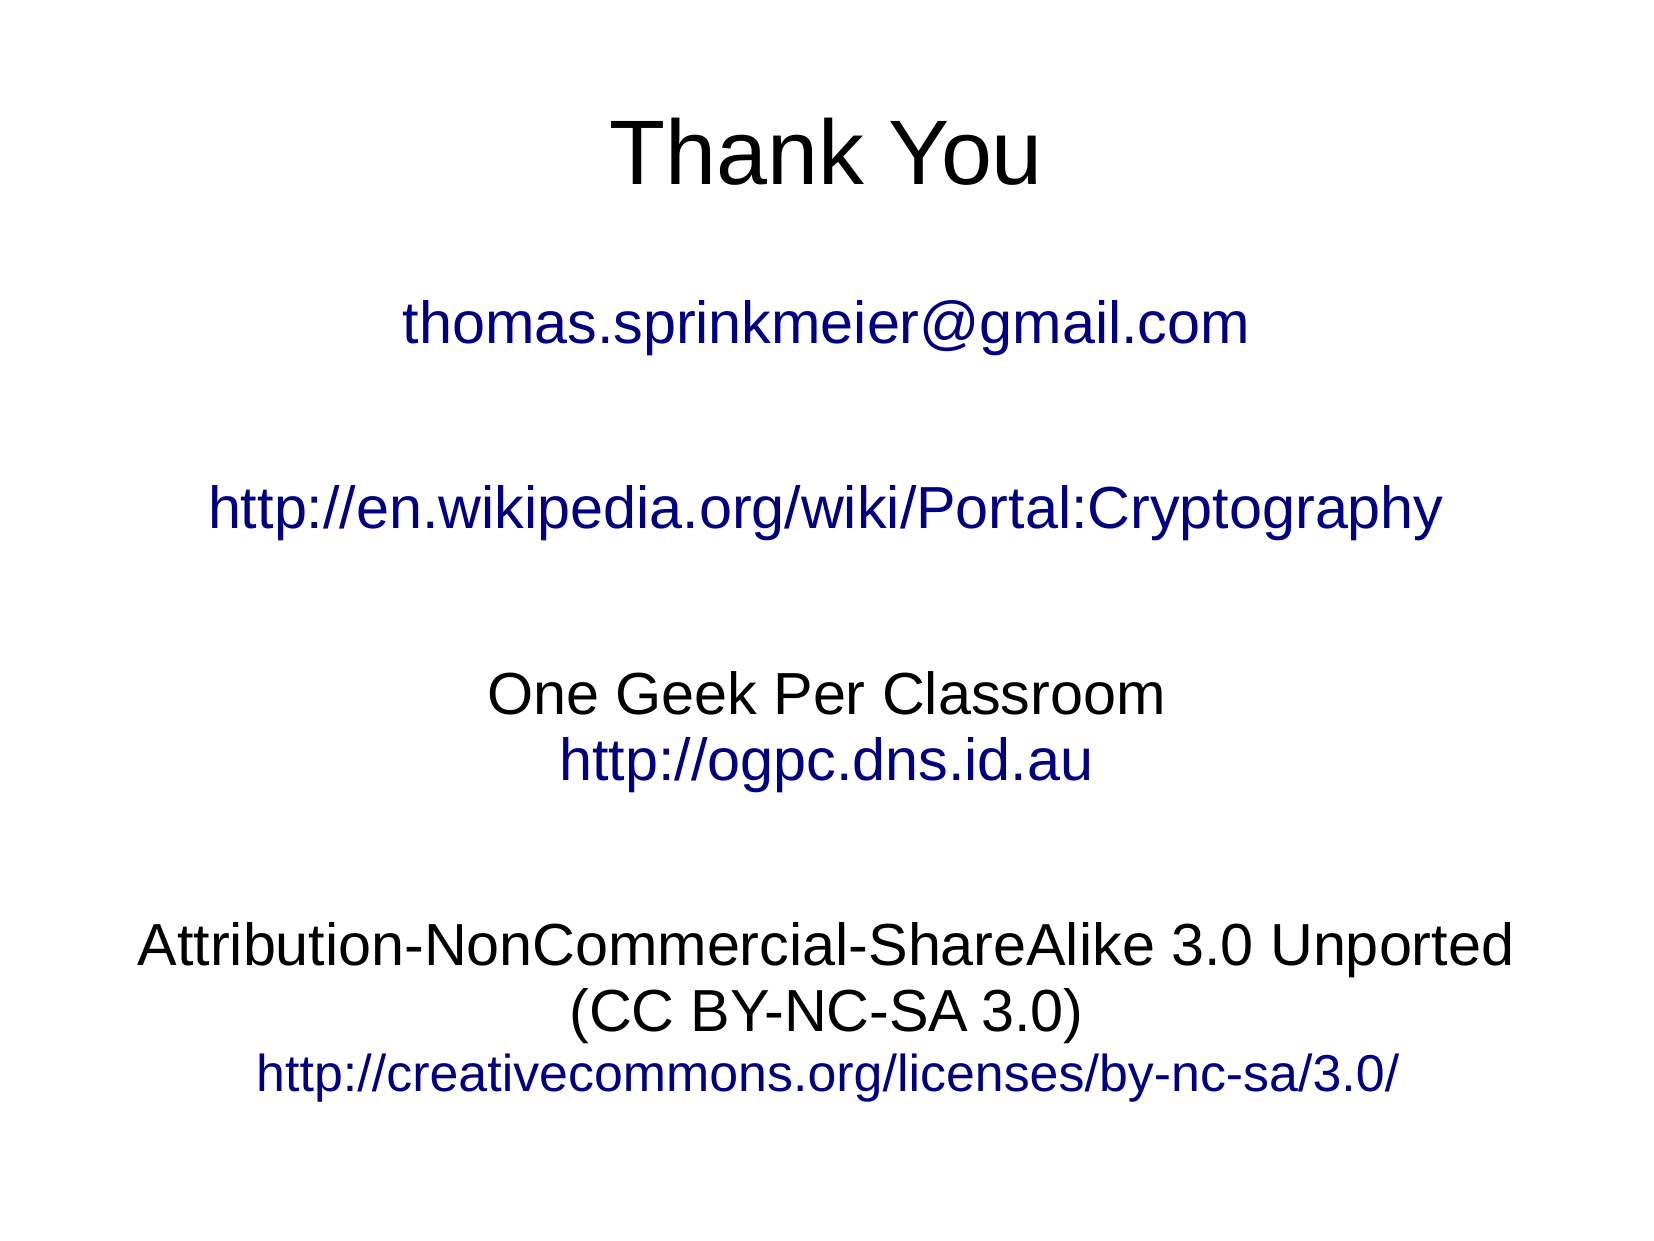

# Thank You
thomas.sprinkmeier@gmail.com
http://en.wikipedia.org/wiki/Portal:Cryptography
One Geek Per Classroom
http://ogpc.dns.id.au
Attribution-NonCommercial-ShareAlike 3.0 Unported (CC BY-NC-SA 3.0)http://creativecommons.org/licenses/by-nc-sa/3.0/